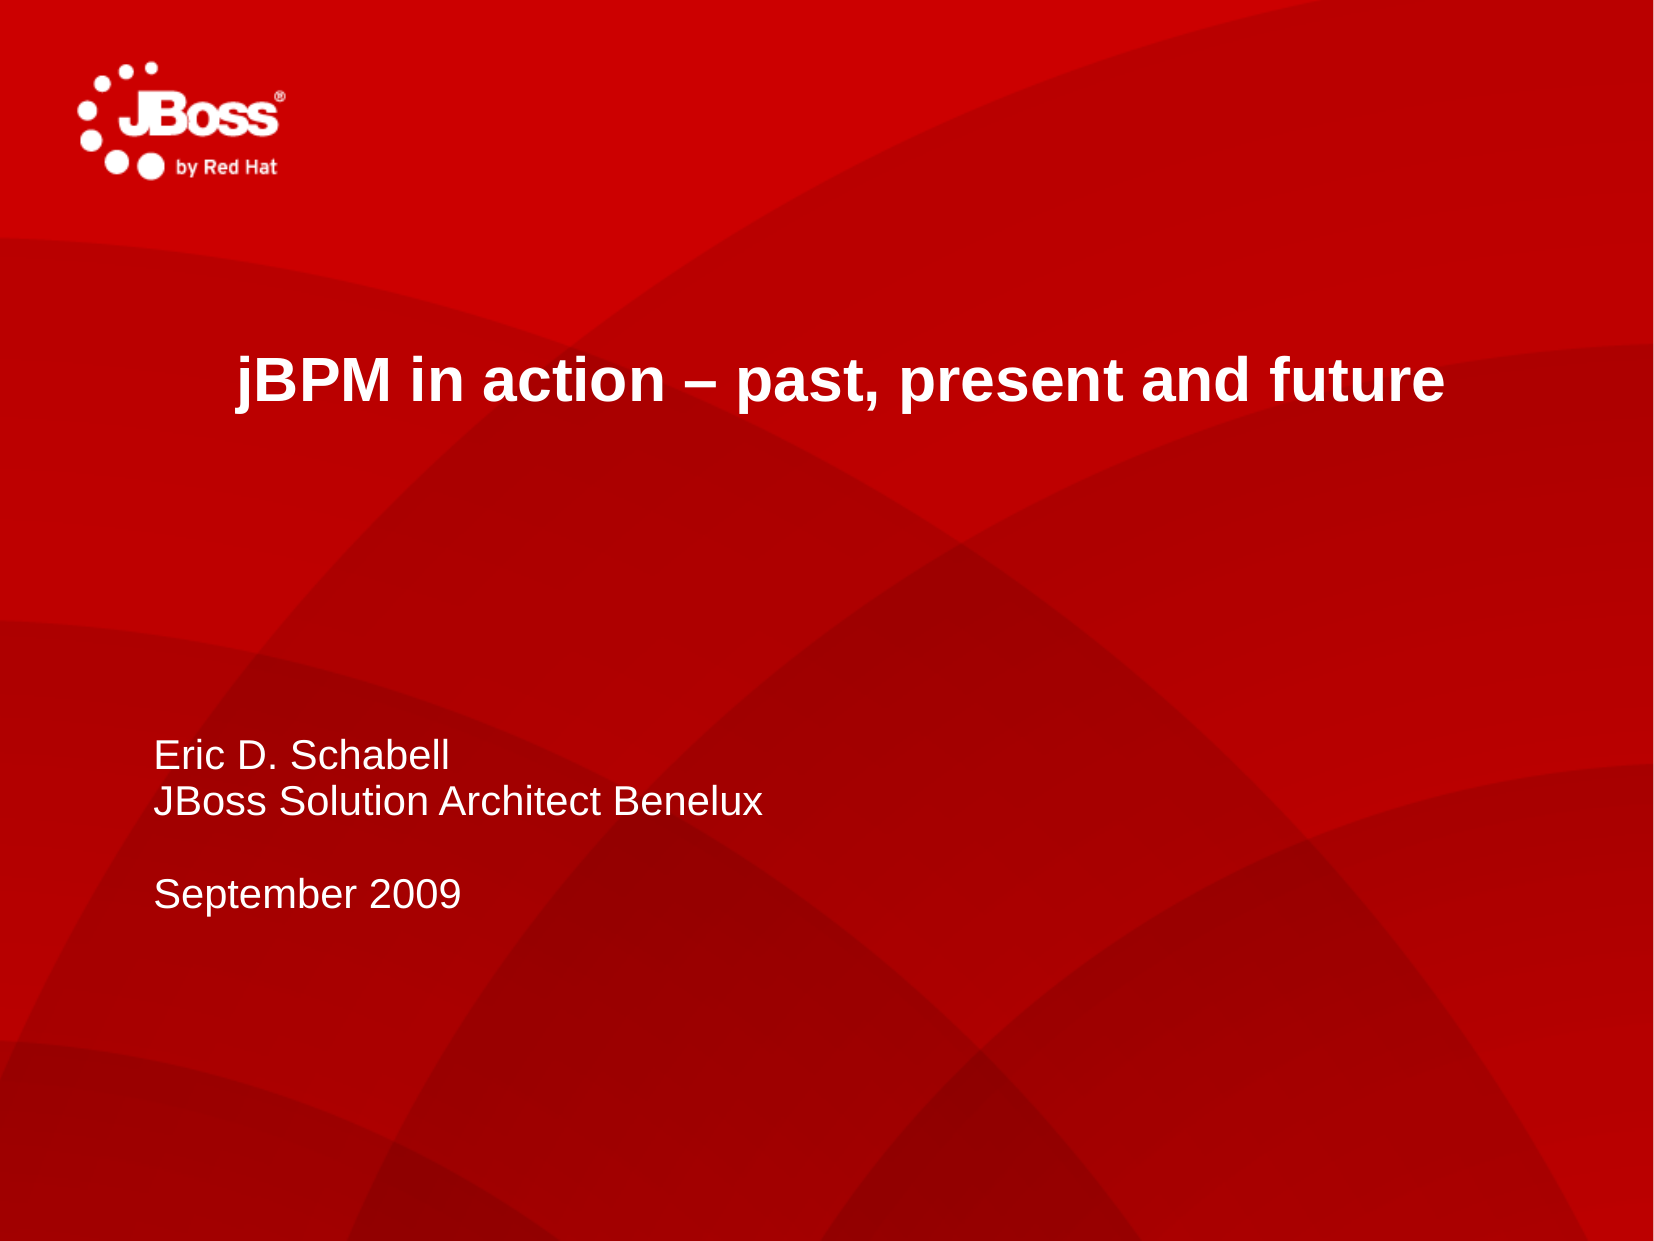

jBPM in action – past, present and future
Eric D. Schabell
JBoss Solution Architect Benelux
September 2009
TITLE SLIDE: HEADLINE
Presenter name
Title, Red Hat
Date